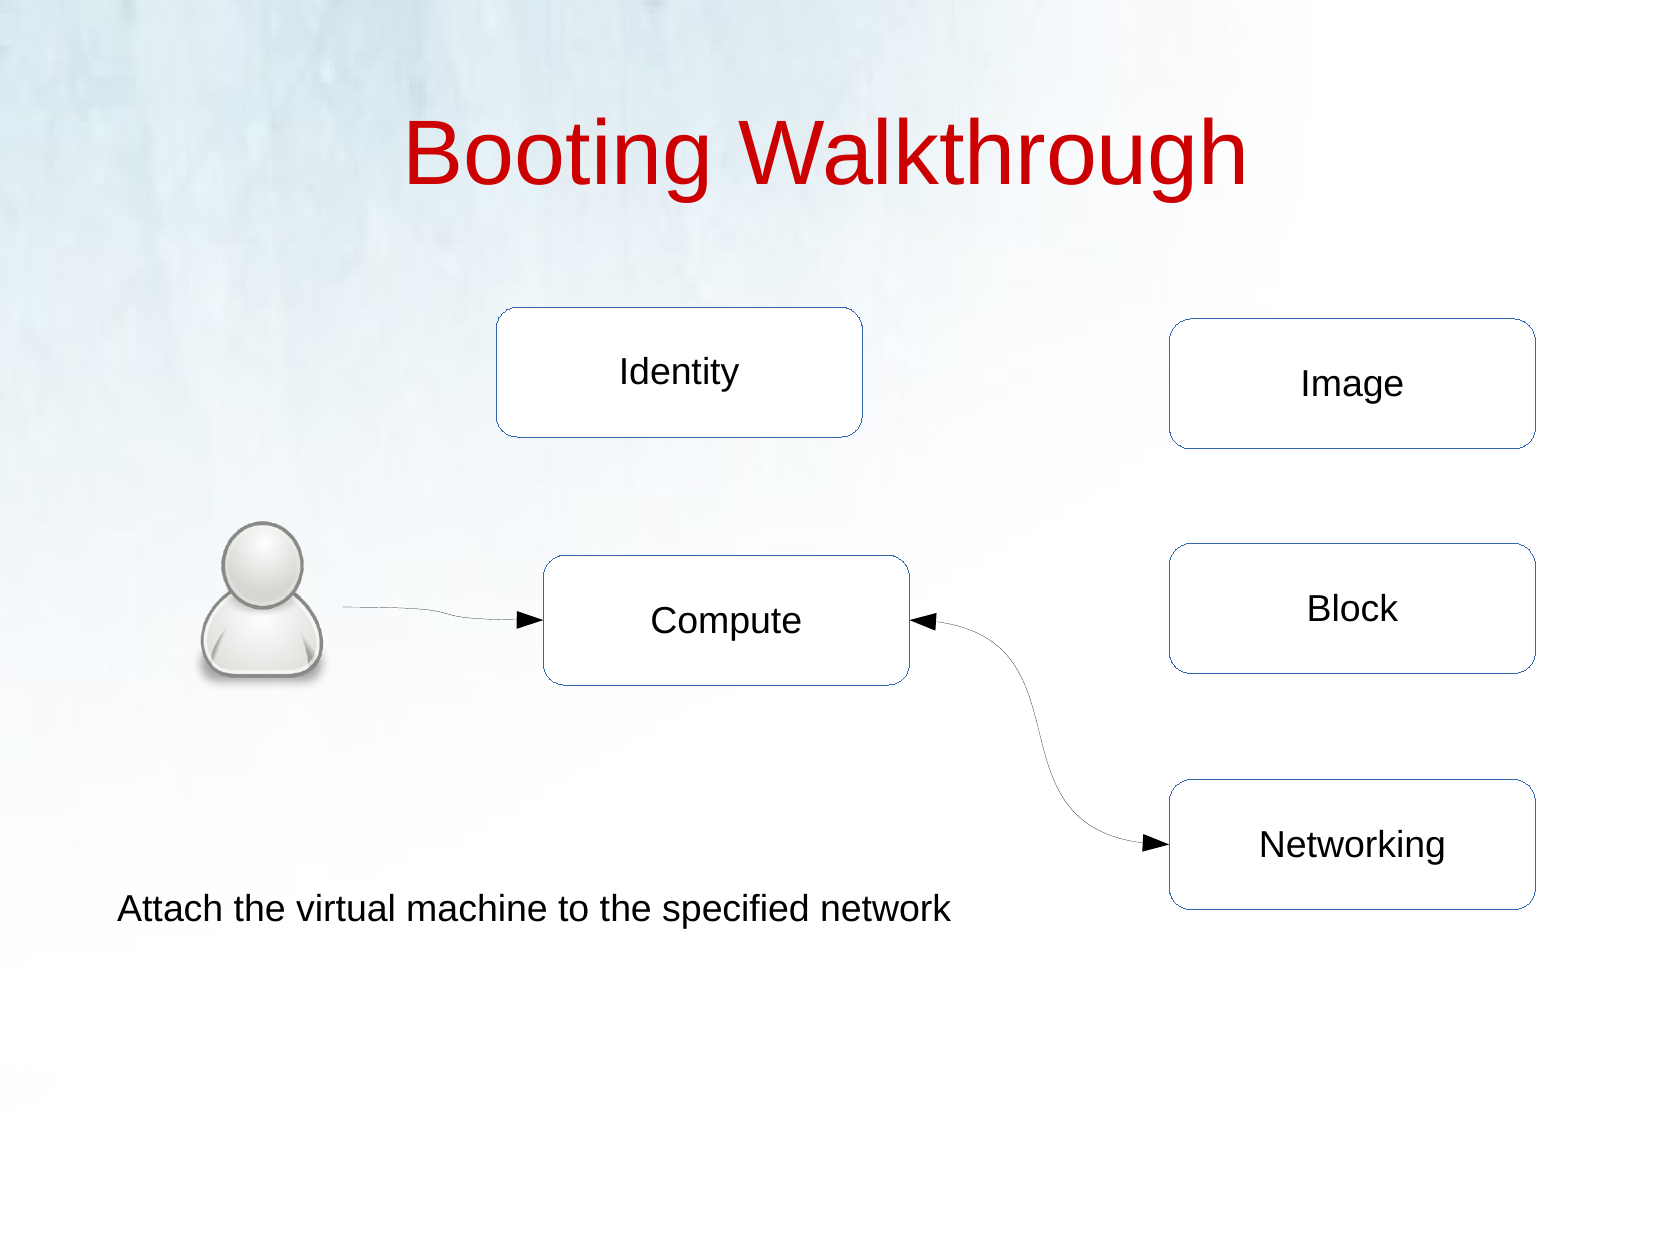

# Booting Walkthrough
Identity
Image
Block
Compute
Networking
Attach the virtual machine to the specified network